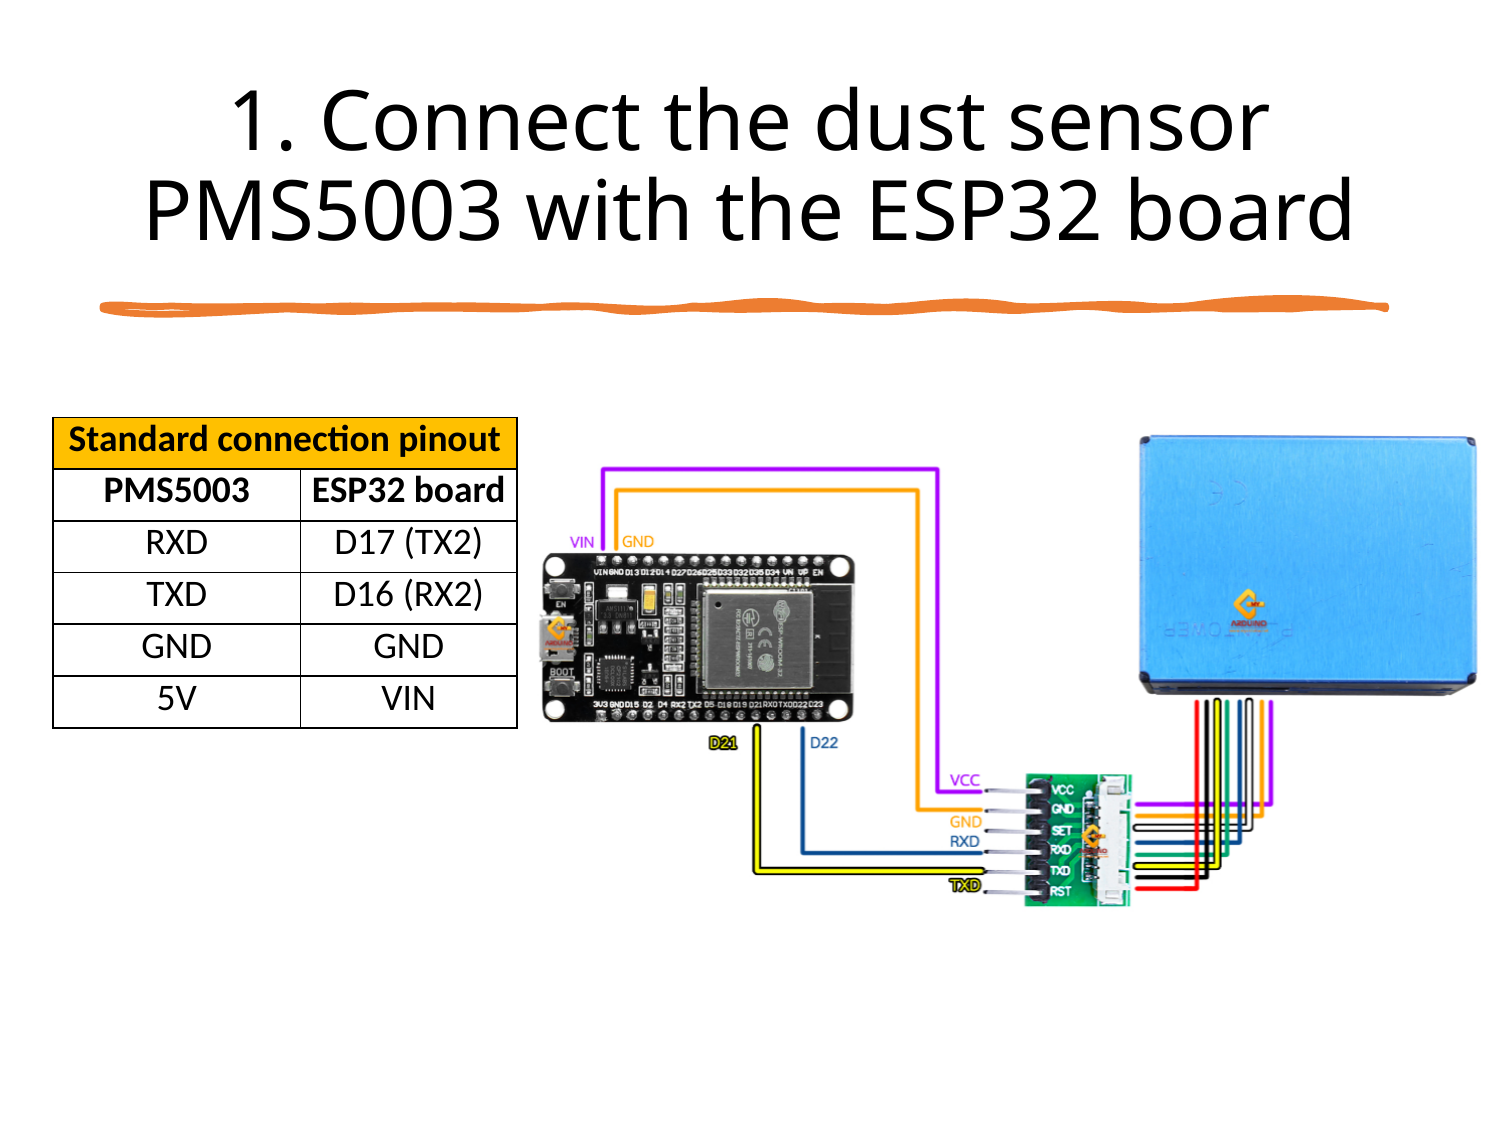

# 1. Connect the dust sensor PMS5003 with the ESP32 board
| Standard connection pinout | |
| --- | --- |
| PMS5003 | ESP32 board |
| RXD | D17 (TX2) |
| TXD | D16 (RX2) |
| GND | GND |
| 5V | VIN |